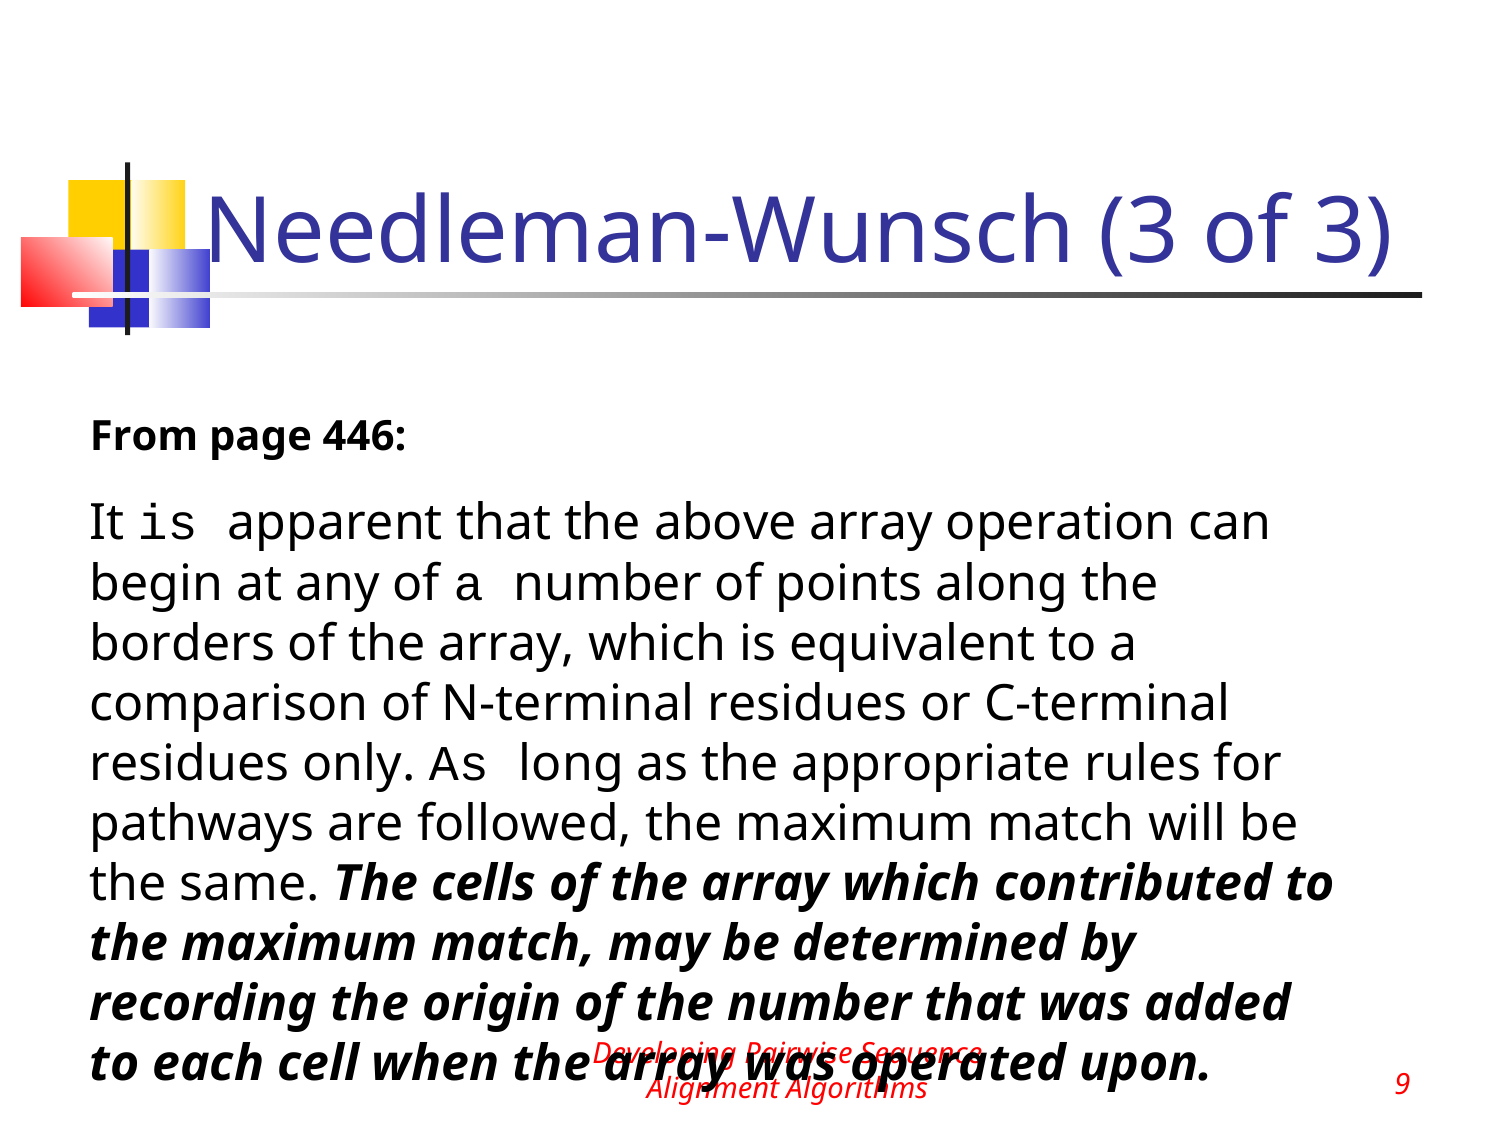

# Needleman-Wunsch (3 of 3)
From page 446:
It is apparent that the above array operation can begin at any of a number of points along the borders of the array, which is equivalent to a comparison of N-terminal residues or C-terminal residues only. As long as the appropriate rules for pathways are followed, the maximum match will be the same. The cells of the array which contributed to the maximum match, may be determined by recording the origin of the number that was added to each cell when the array was operated upon.
Developing Pairwise Sequence Alignment Algorithms